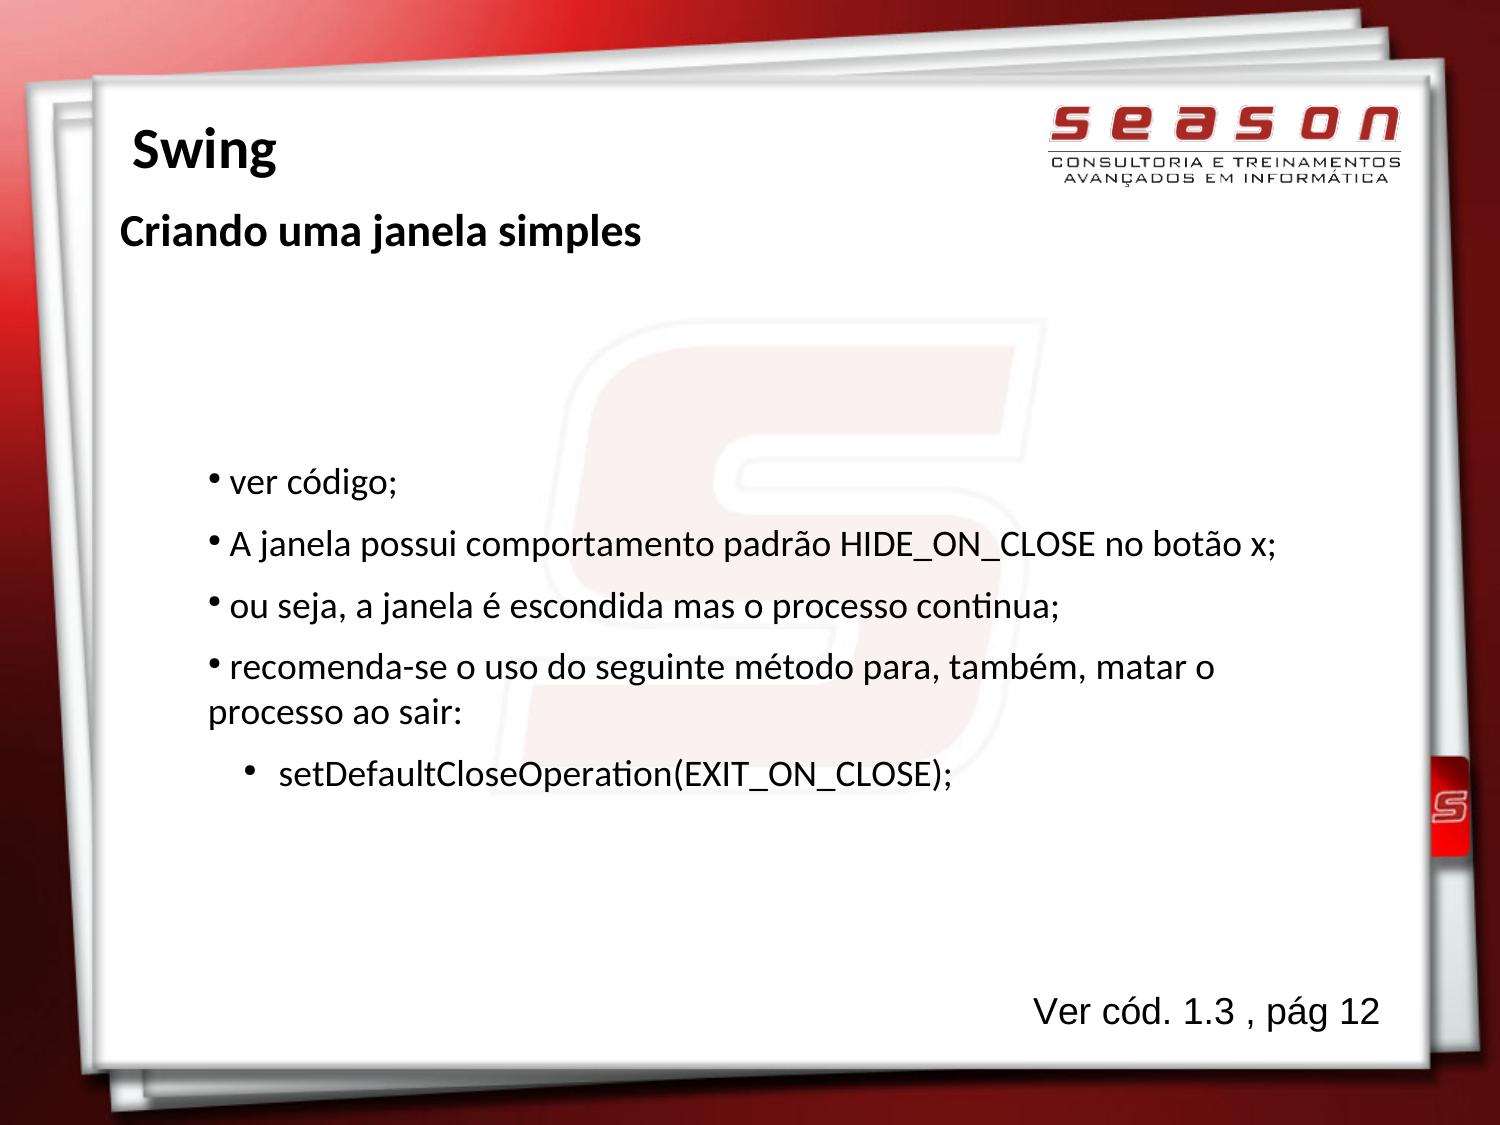

# Swing
Criando uma janela simples
 ver código;
 A janela possui comportamento padrão HIDE_ON_CLOSE no botão x;
 ou seja, a janela é escondida mas o processo continua;
 recomenda-se o uso do seguinte método para, também, matar o processo ao sair:
setDefaultCloseOperation(EXIT_ON_CLOSE);
Ver cód. 1.3 , pág 12